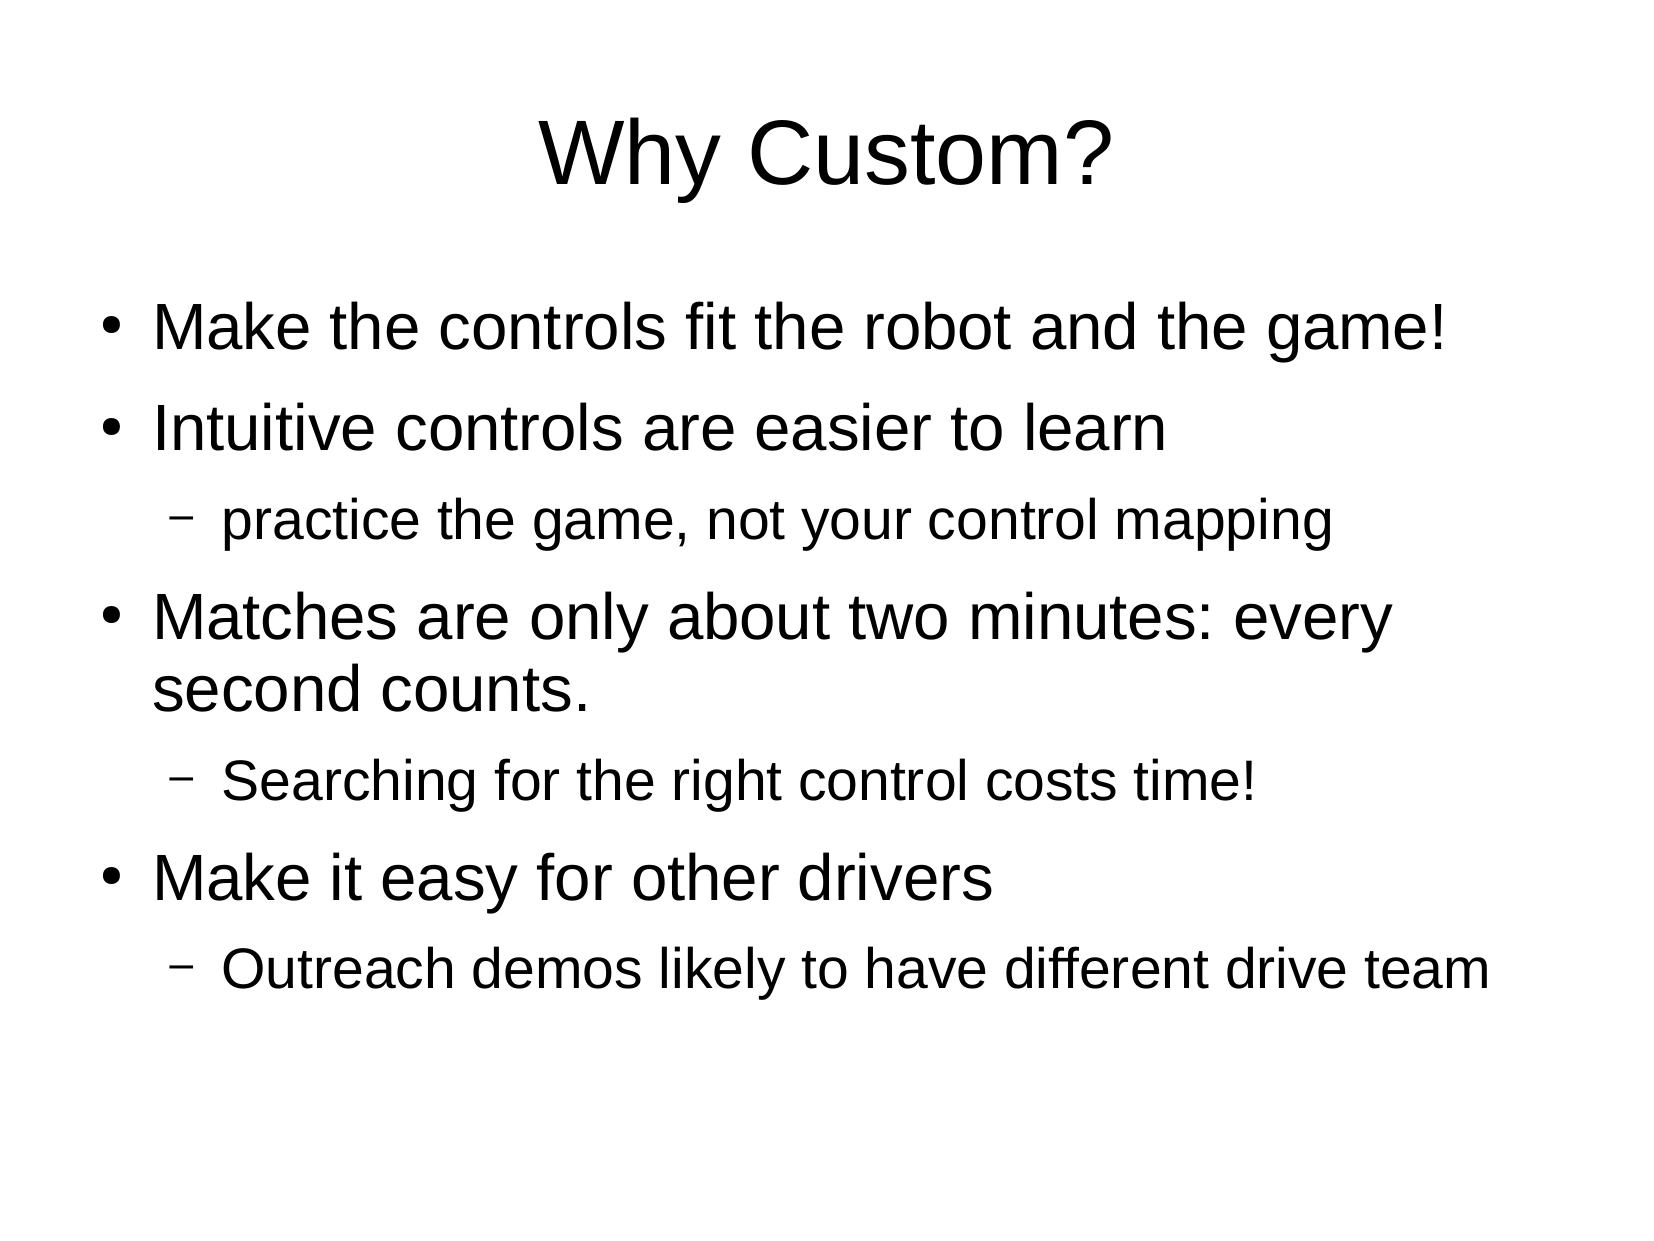

# Why Custom?
Make the controls fit the robot and the game!
Intuitive controls are easier to learn
practice the game, not your control mapping
Matches are only about two minutes: every second counts.
Searching for the right control costs time!
Make it easy for other drivers
Outreach demos likely to have different drive team